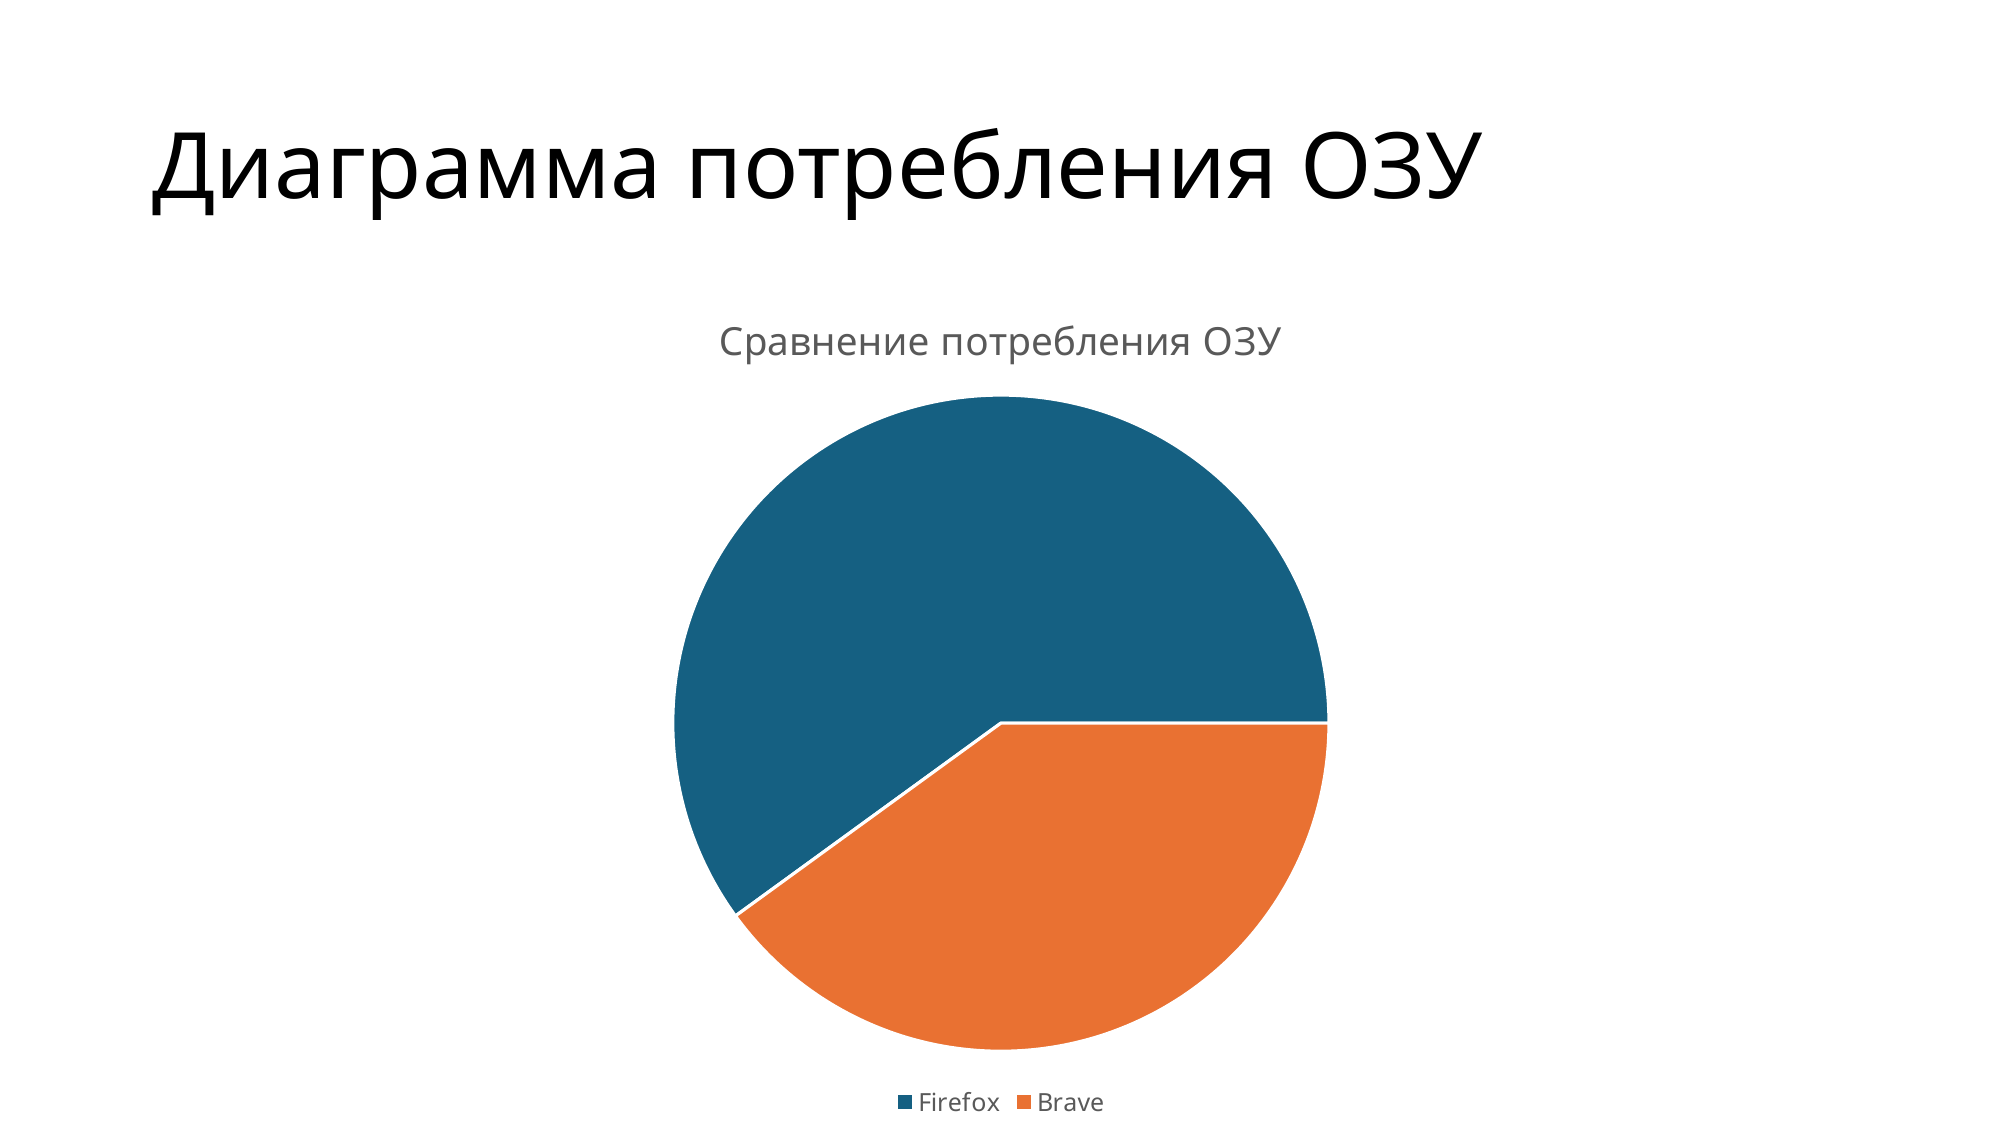

# Диаграмма потребления ОЗУ
### Chart: Сравнение потребления ОЗУ
| Category | Сравнение потребления ОЗУ |
|---|---|
| Firefox | 18.0 |
| Brave | 12.0 |